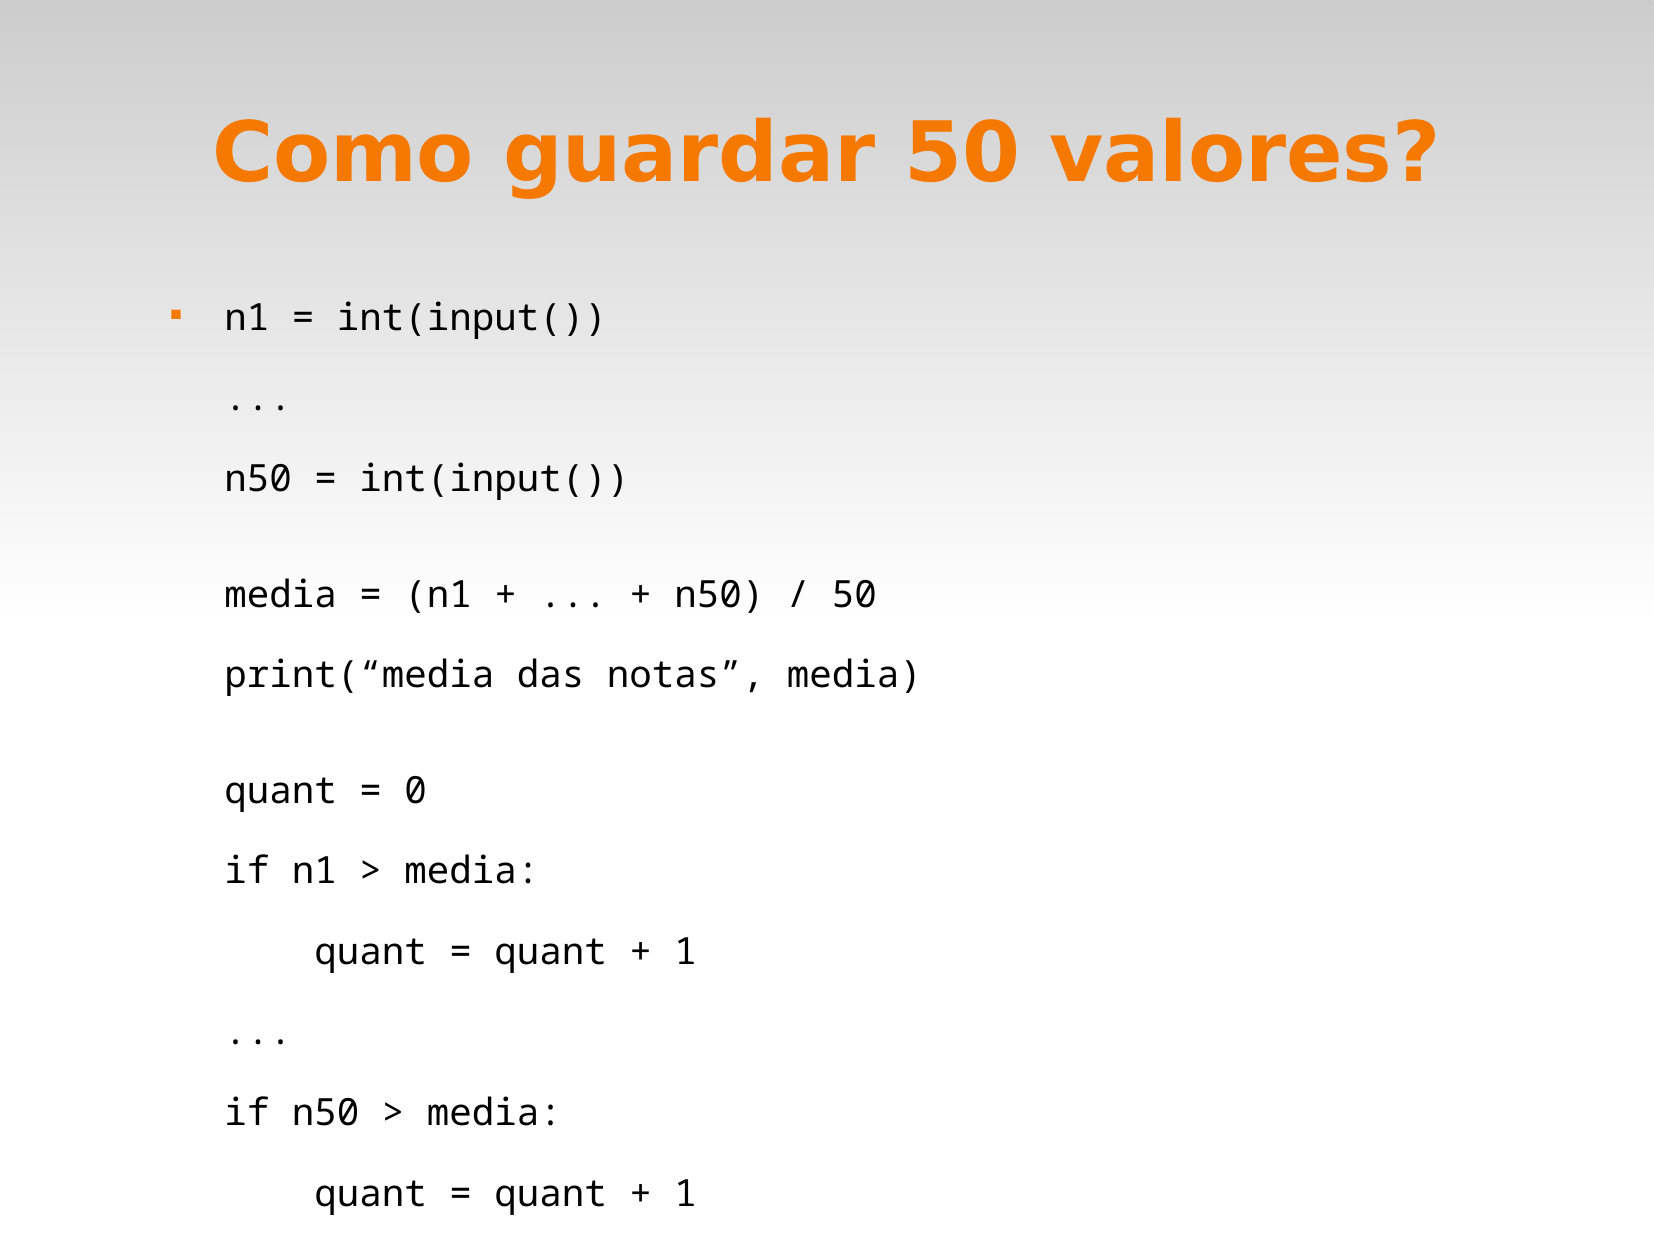

# Como guardar 50 valores?
n1 = int(input())
...
n50 = int(input())
media = (n1 + ... + n50) / 50
print(“media das notas”, media)
quant = 0
if n1 > media:
 quant = quant + 1
...
if n50 > media:
 quant = quant + 1
print(“total de alunos acima da media”, quant)